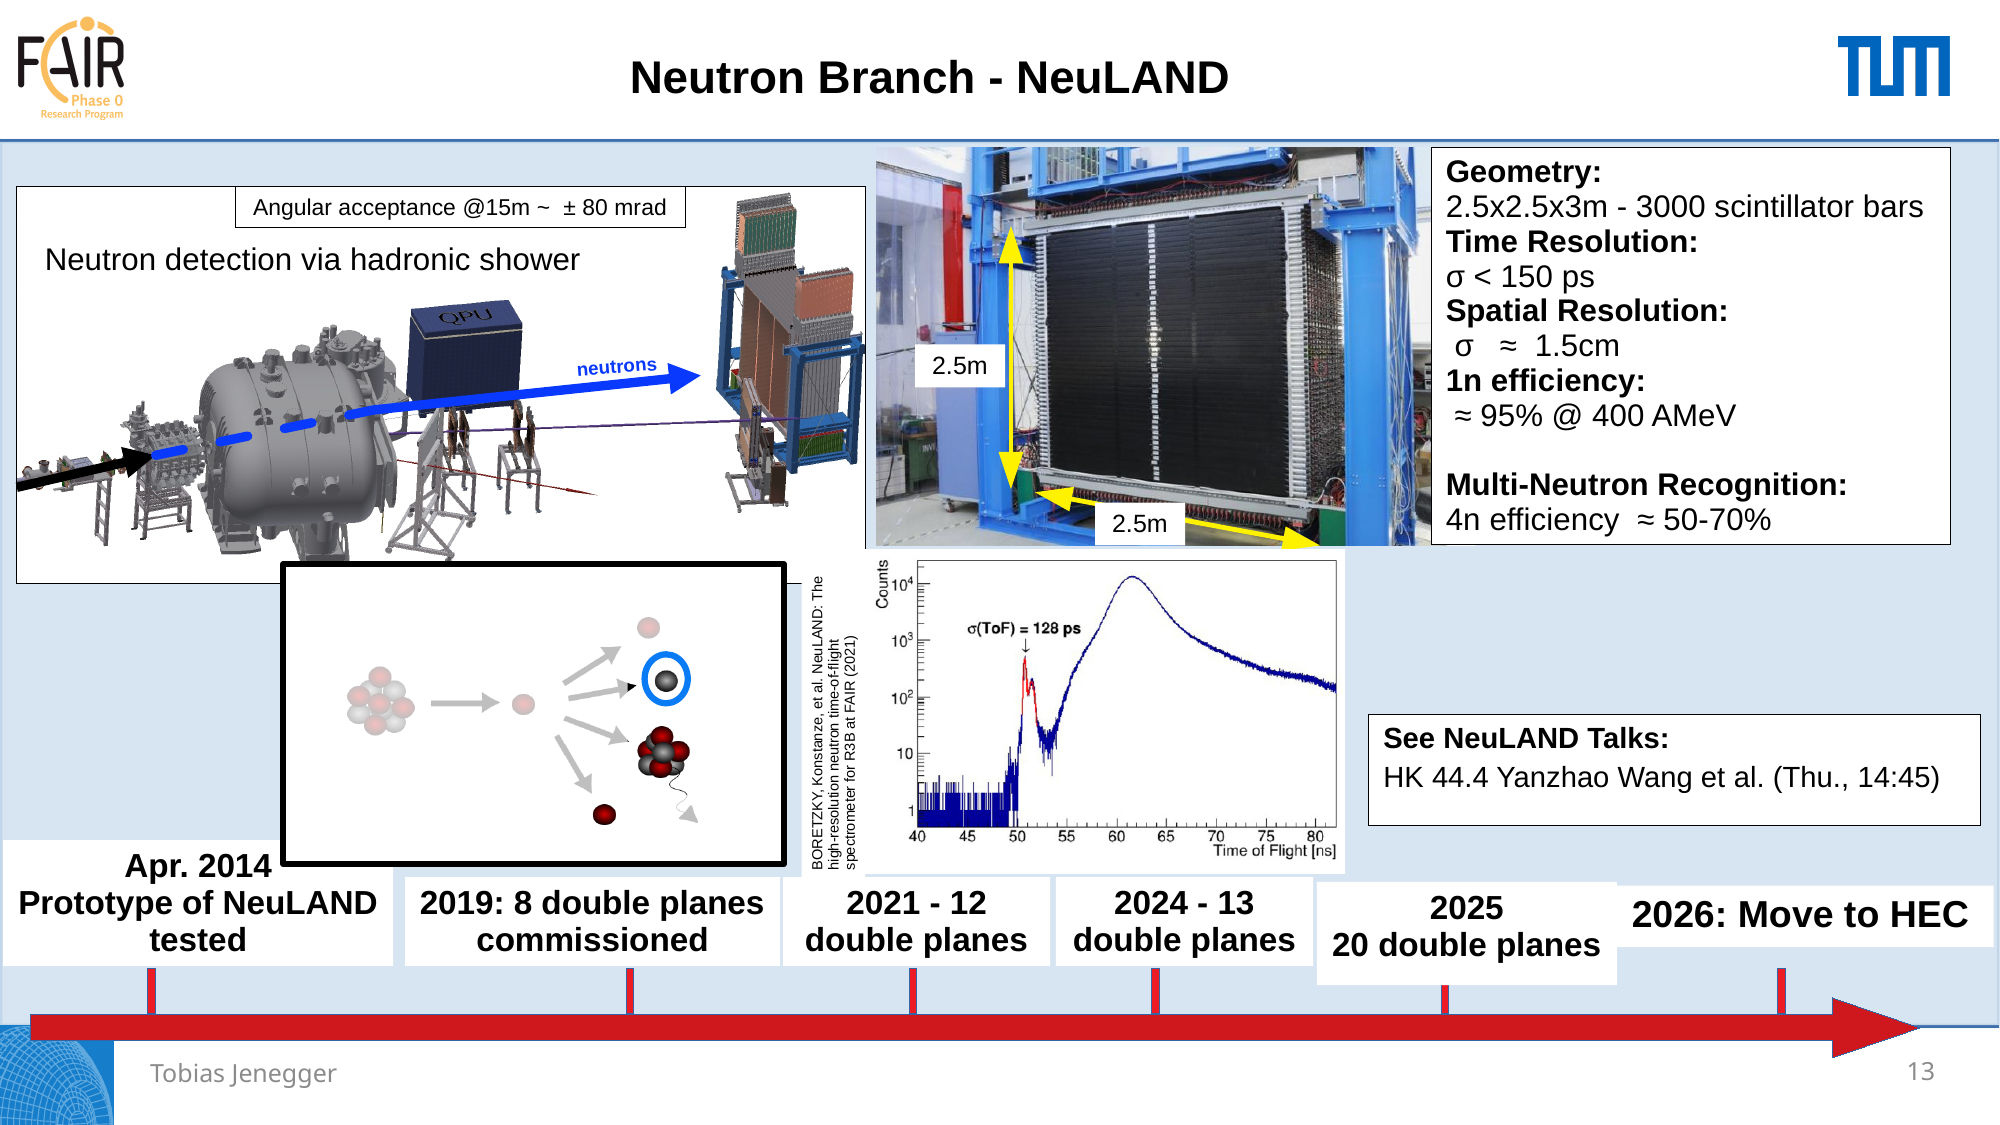

Neutron Branch - NeuLAND
Geometry:
2.5x2.5x3m - 3000 scintillator bars
Time Resolution:
σ < 150 ps
Spatial Resolution:
 σ ≈ 1.5cm
1n efficiency:
 ≈ 95% @ 400 AMeV
Multi-Neutron Recognition:
4n efficiency ≈ 50-70%
neutrons
Angular acceptance @15m ~ ± 80 mrad
Neutron detection via hadronic shower
2.5m
2.5m
BORETZKY, Konstanze, et al. NeuLAND: The high-resolution neutron time-of-flight spectrometer for R3B at FAIR (2021)
See NeuLAND Talks:
HK 44.4 Yanzhao Wang et al. (Thu., 14:45)
Apr. 2014
Prototype of NeuLAND tested
2019: 8 double planes commissioned
2021 - 12 double planes
2024 - 13 double planes
2025
20 double planes
2026: Move to HEC
13